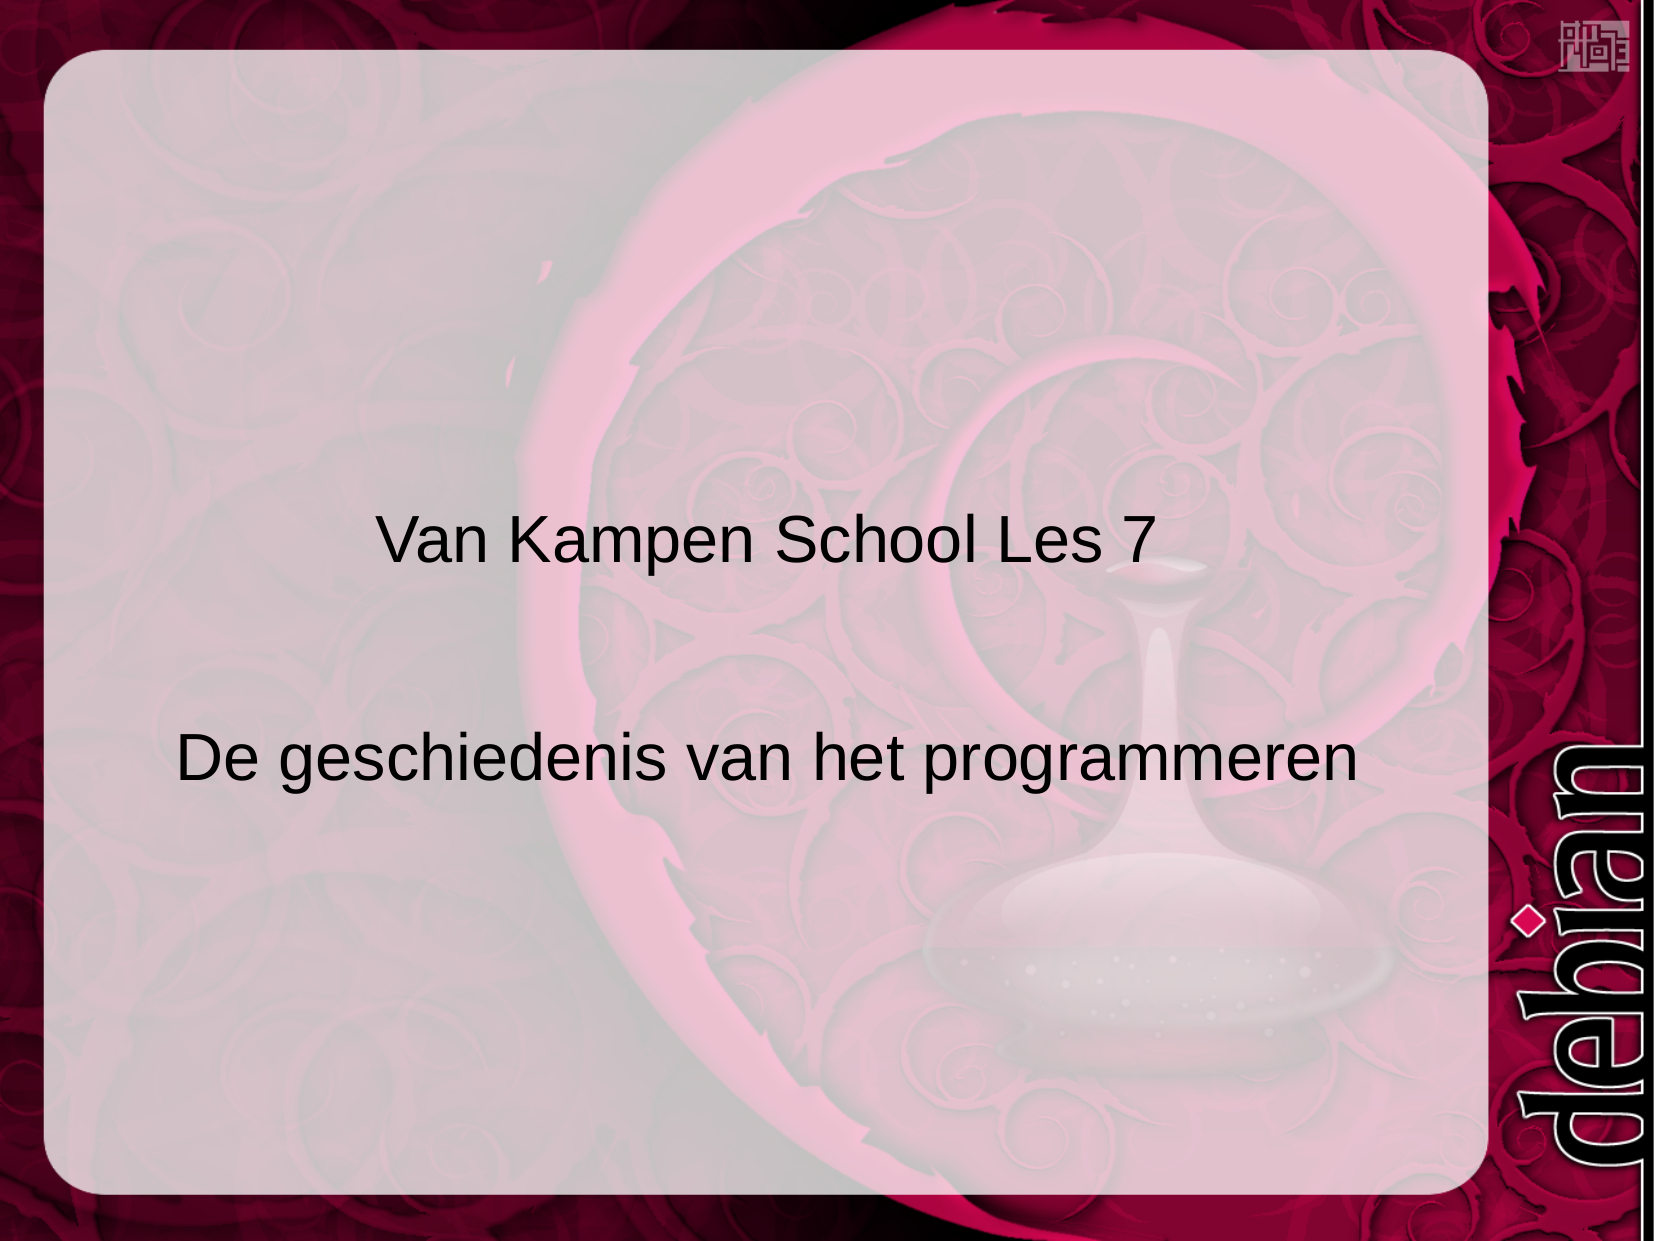

#
Van Kampen School Les 7
De geschiedenis van het programmeren